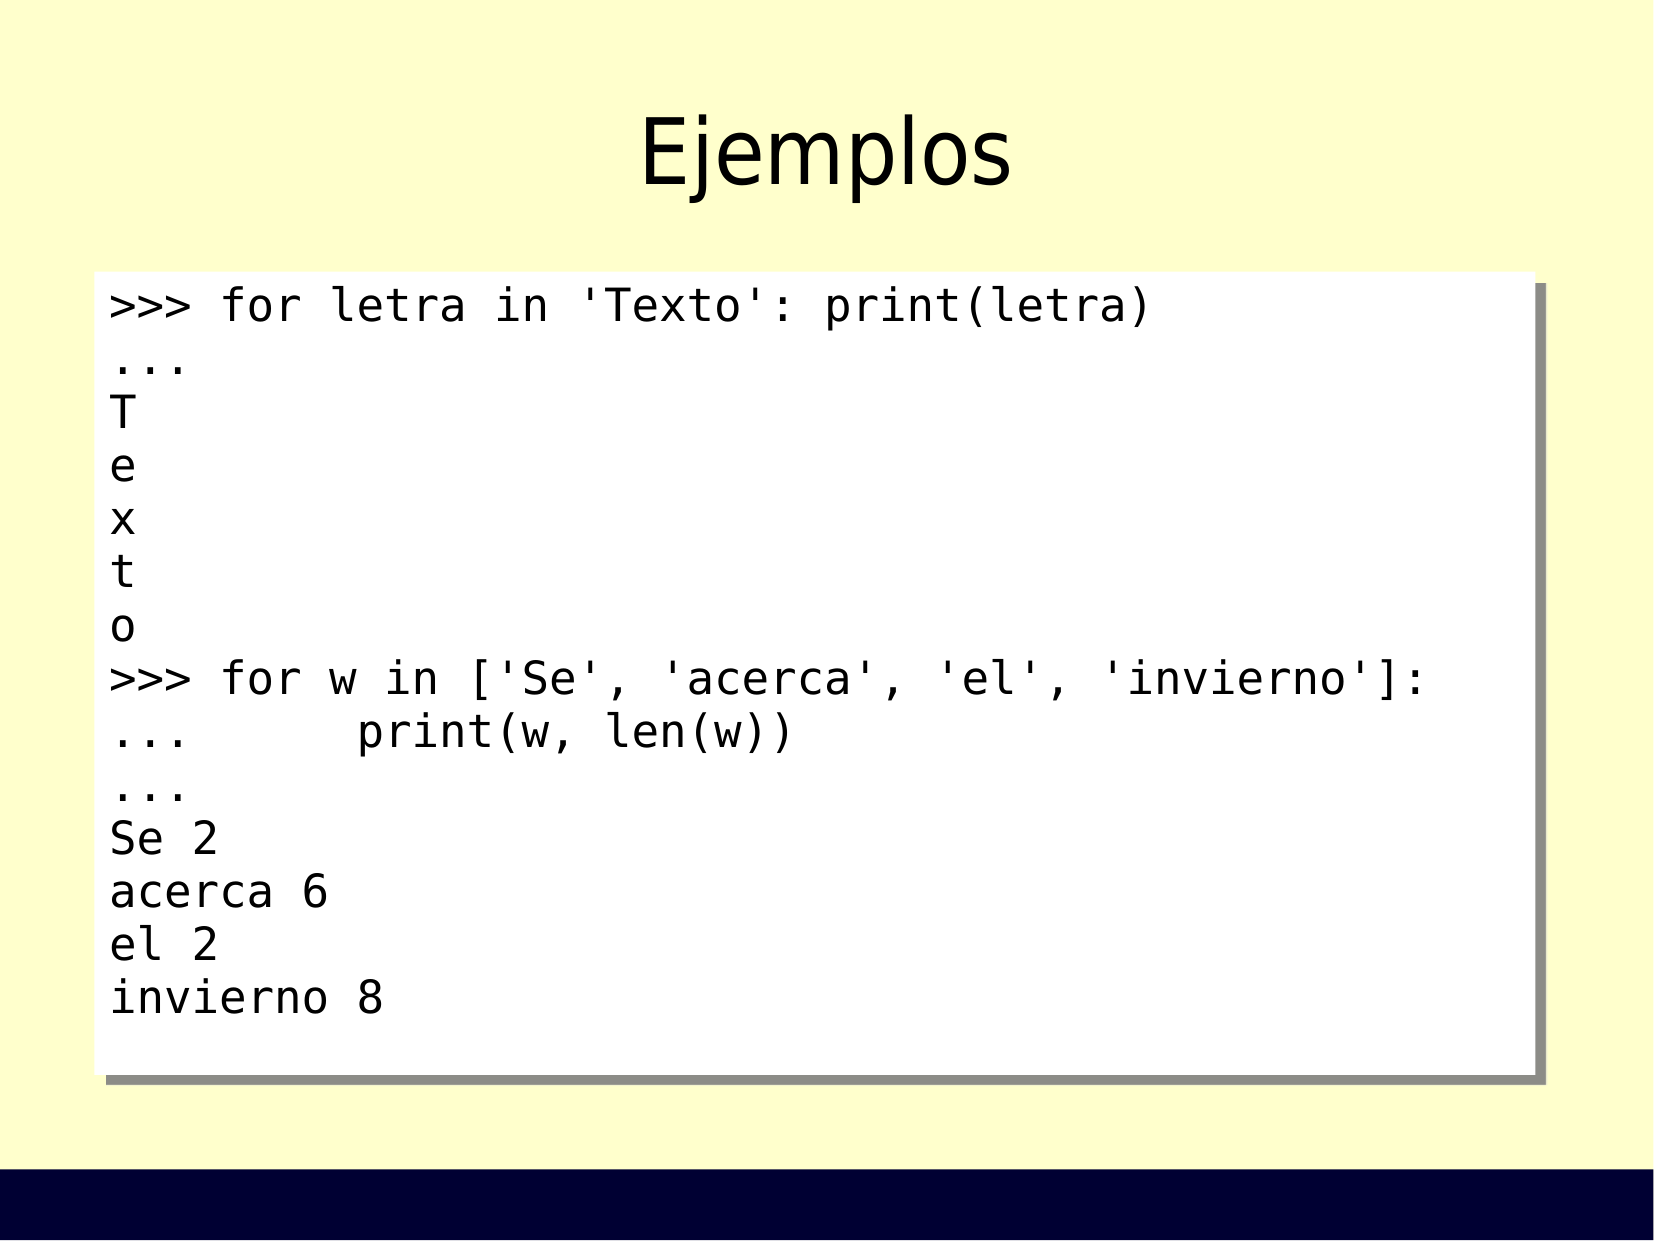

# Ejemplos
>>> for letra in 'Texto': print(letra)
...
T
e
x
t
o
>>> for w in ['Se', 'acerca', 'el', 'invierno']:
... print(w, len(w))
...
Se 2
acerca 6
el 2
invierno 8